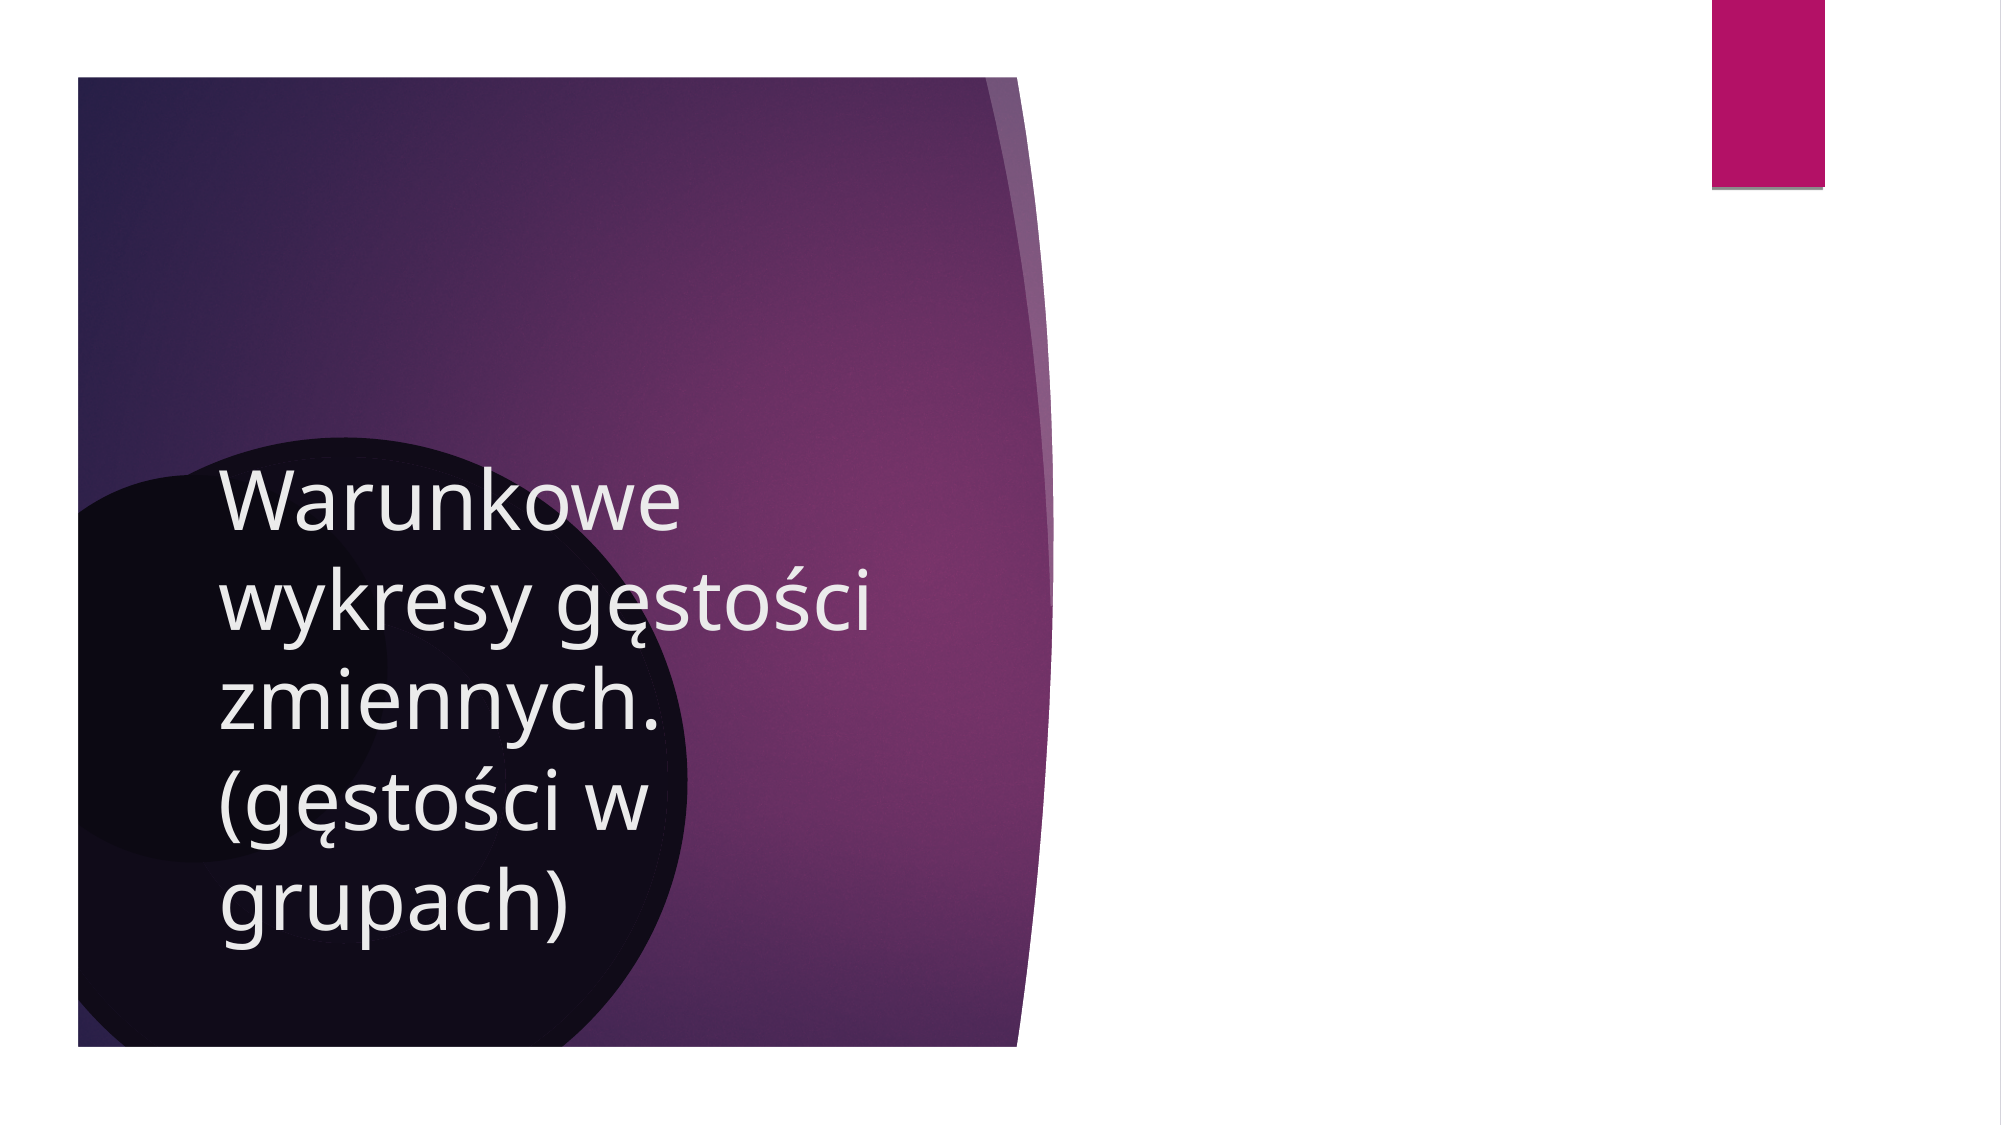

# Warunkowe wykresy gęstości zmiennych. (gęstości w grupach)